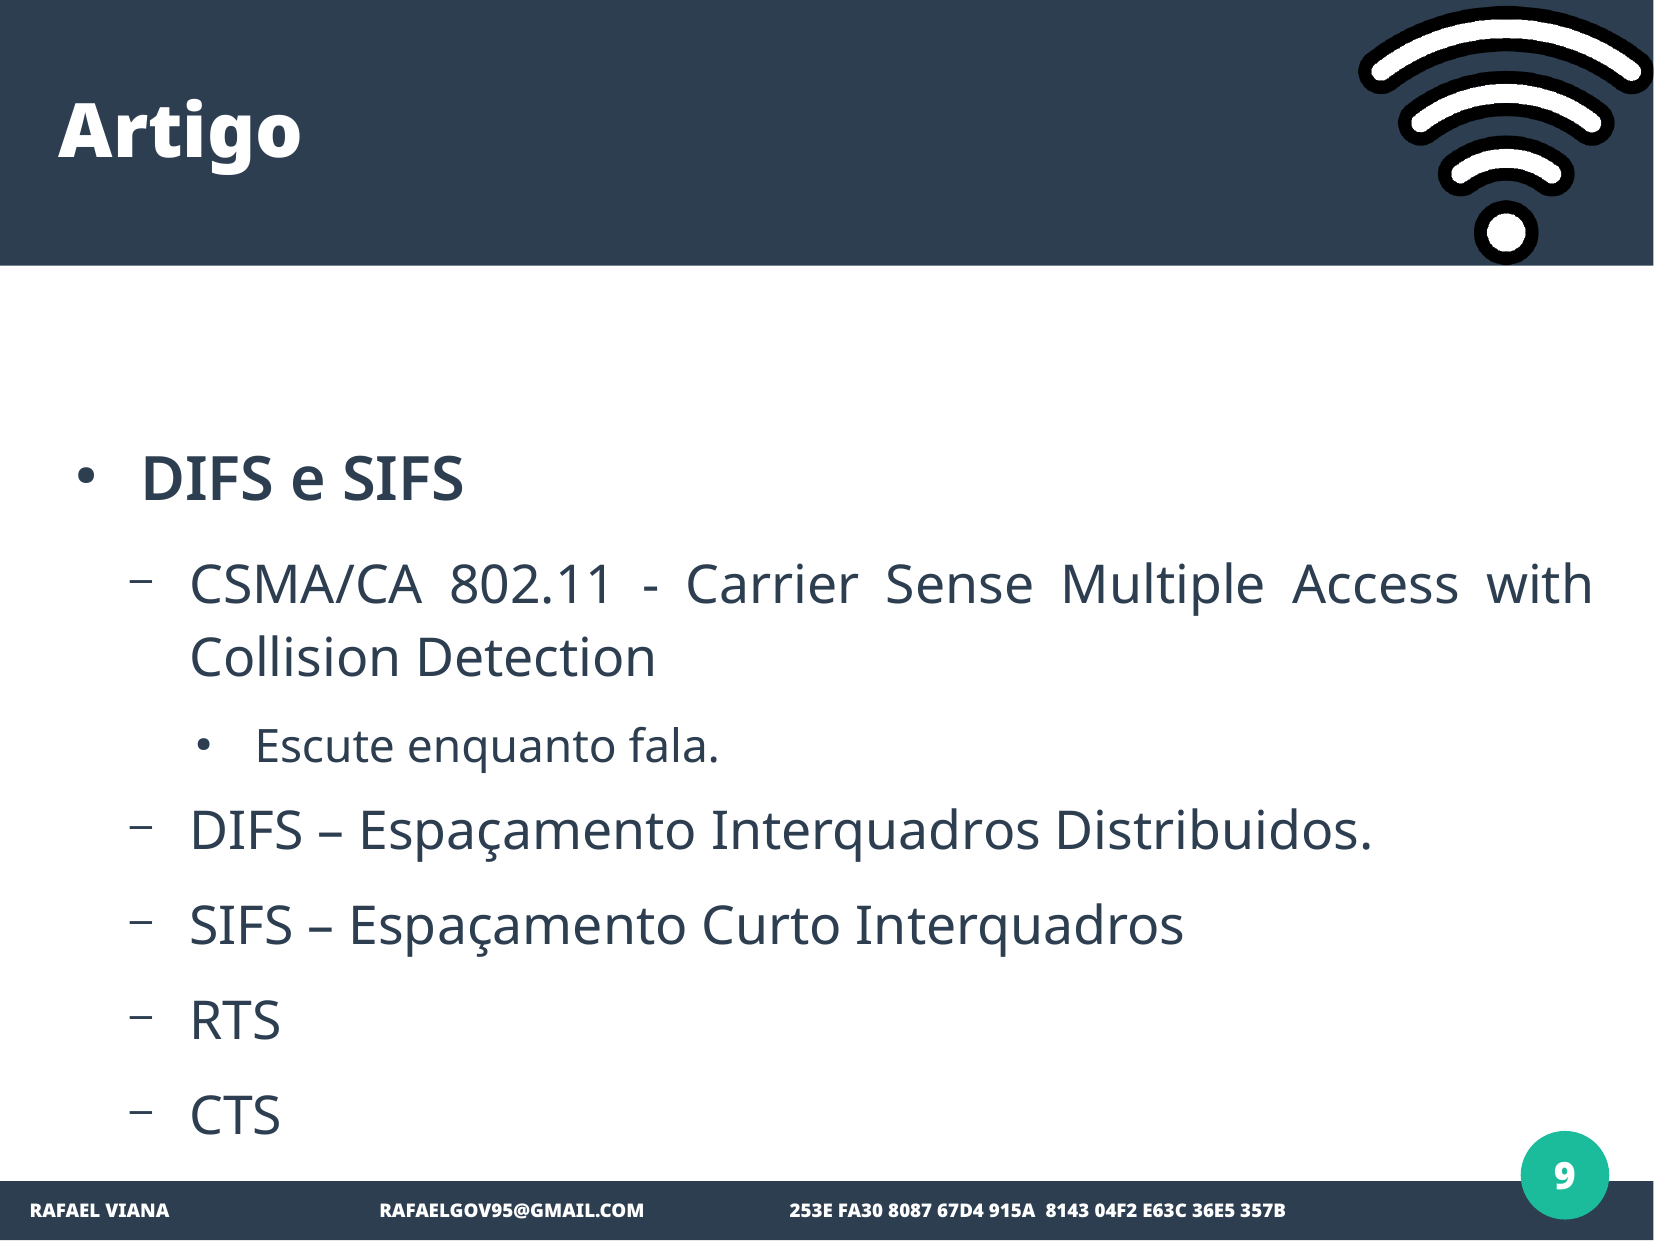

# Artigo
 DIFS e SIFS
CSMA/CA 802.11 - Carrier Sense Multiple Access with Collision Detection
Escute enquanto fala.
DIFS – Espaçamento Interquadros Distribuidos.
SIFS – Espaçamento Curto Interquadros
RTS
CTS
9
RAFAEL VIANA RAFAELGOV95@GMAIL.COM 253E FA30 8087 67D4 915A 8143 04F2 E63C 36E5 357B